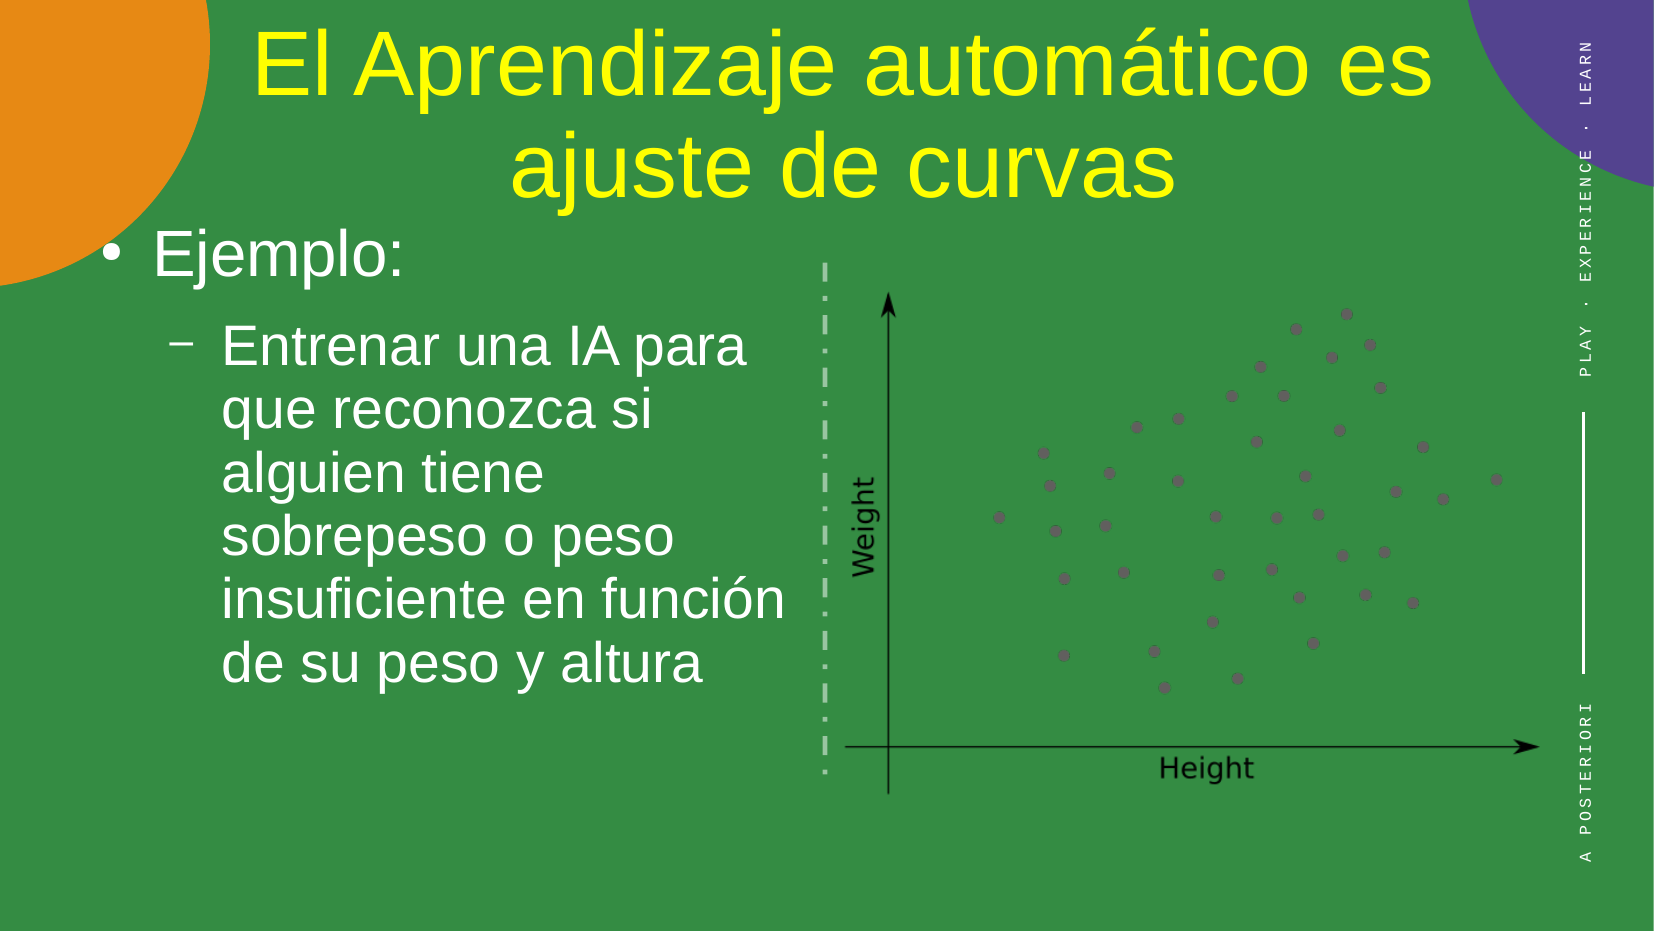

# El Aprendizaje automático es ajuste de curvas
Ejemplo:
Entrenar una IA para que reconozca si alguien tiene sobrepeso o peso insuficiente en función de su peso y altura